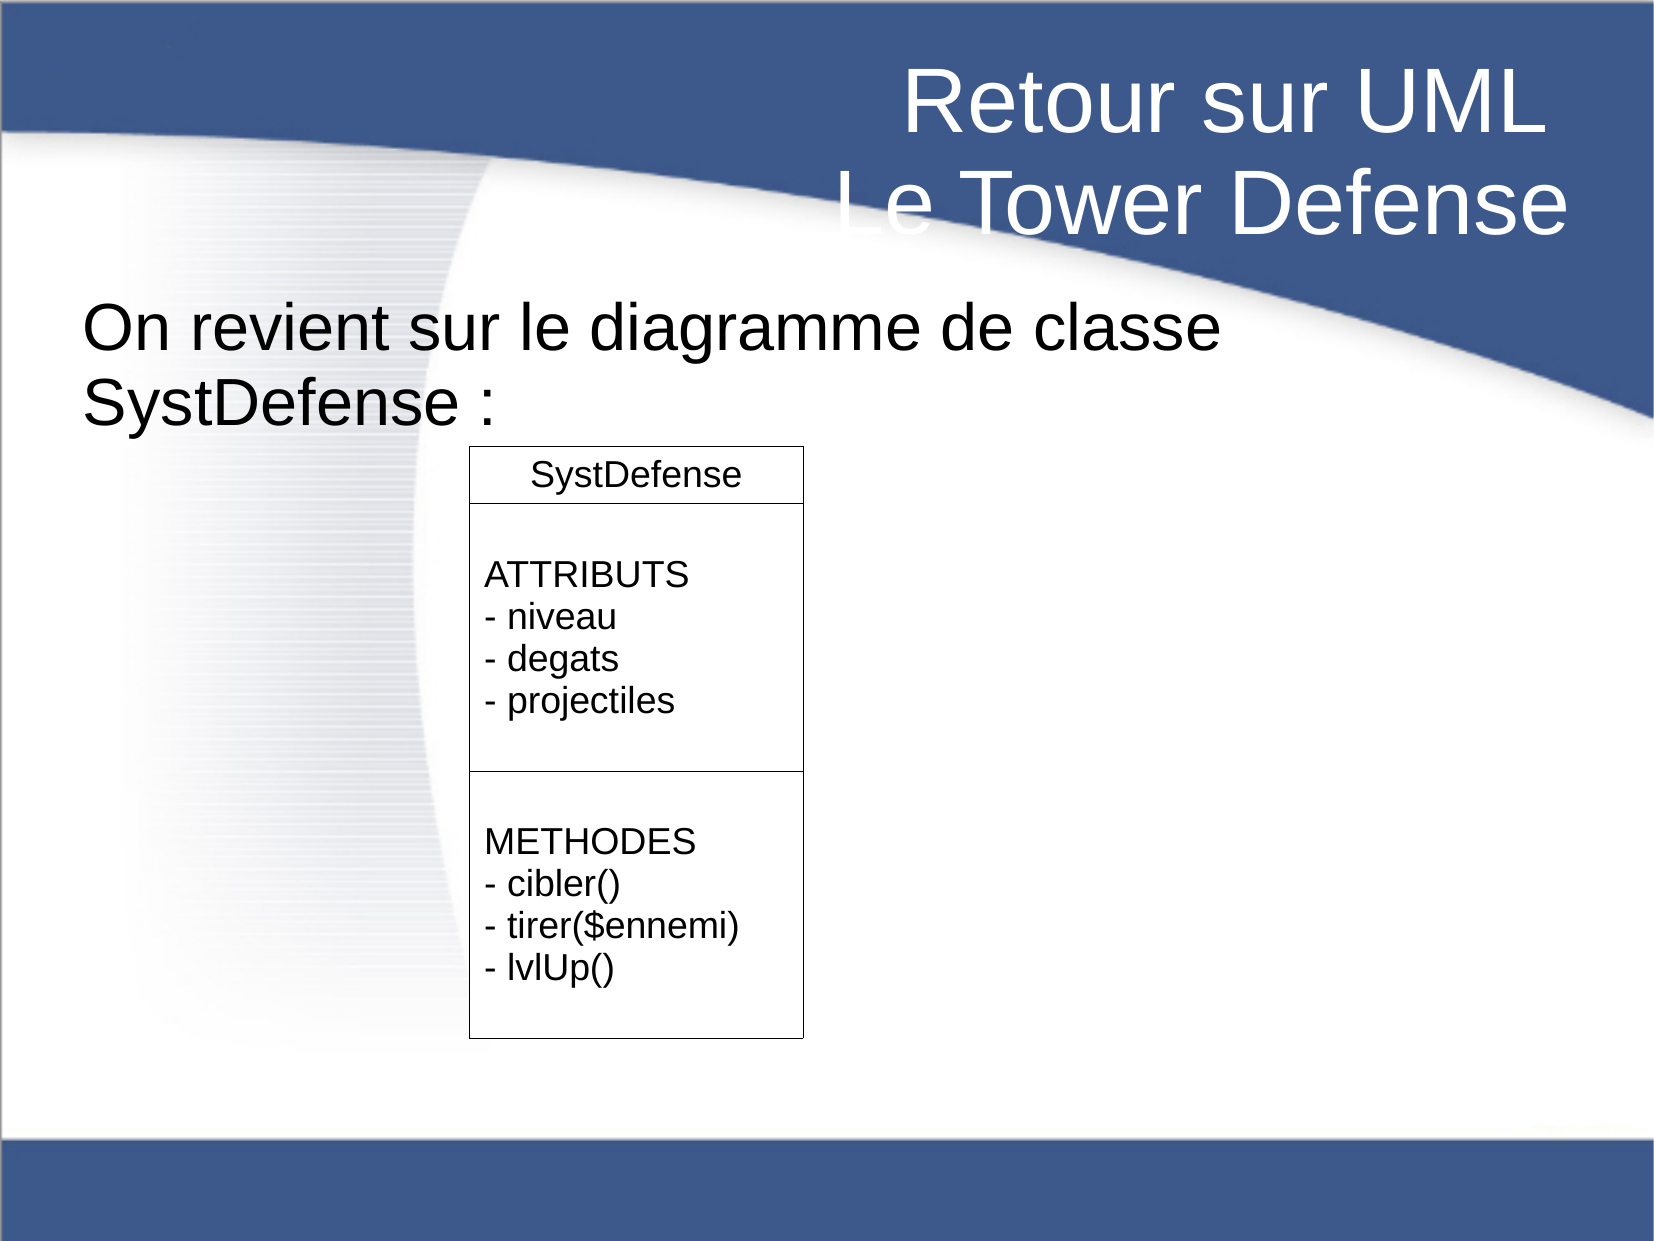

# Retour sur UML Le Tower Defense
On revient sur le diagramme de classe SystDefense :
| SystDefense |
| --- |
| ATTRIBUTS - niveau - degats - projectiles |
| METHODES - cibler() - tirer($ennemi) - lvlUp() |